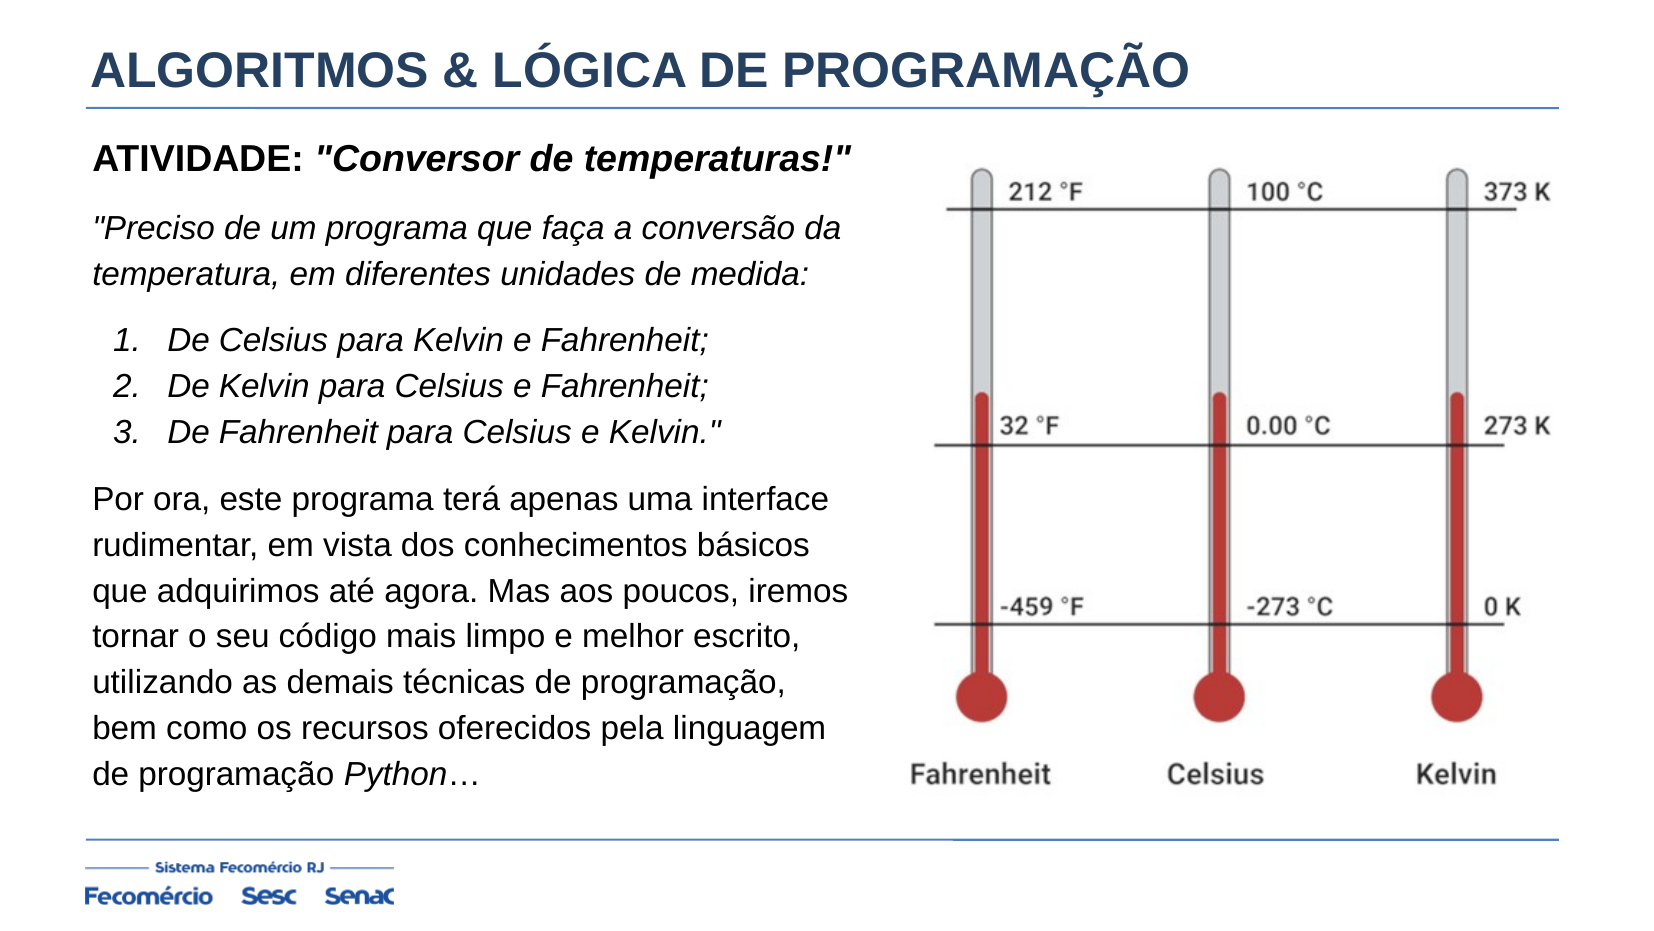

ALGORITMOS & LÓGICA DE PROGRAMAÇÃO
ATIVIDADE: "Conversor de temperaturas!"
"Preciso de um programa que faça a conversão da temperatura, em diferentes unidades de medida:
De Celsius para Kelvin e Fahrenheit;
De Kelvin para Celsius e Fahrenheit;
De Fahrenheit para Celsius e Kelvin."
Por ora, este programa terá apenas uma interface rudimentar, em vista dos conhecimentos básicos que adquirimos até agora. Mas aos poucos, iremos tornar o seu código mais limpo e melhor escrito, utilizando as demais técnicas de programação, bem como os recursos oferecidos pela linguagem de programação Python…